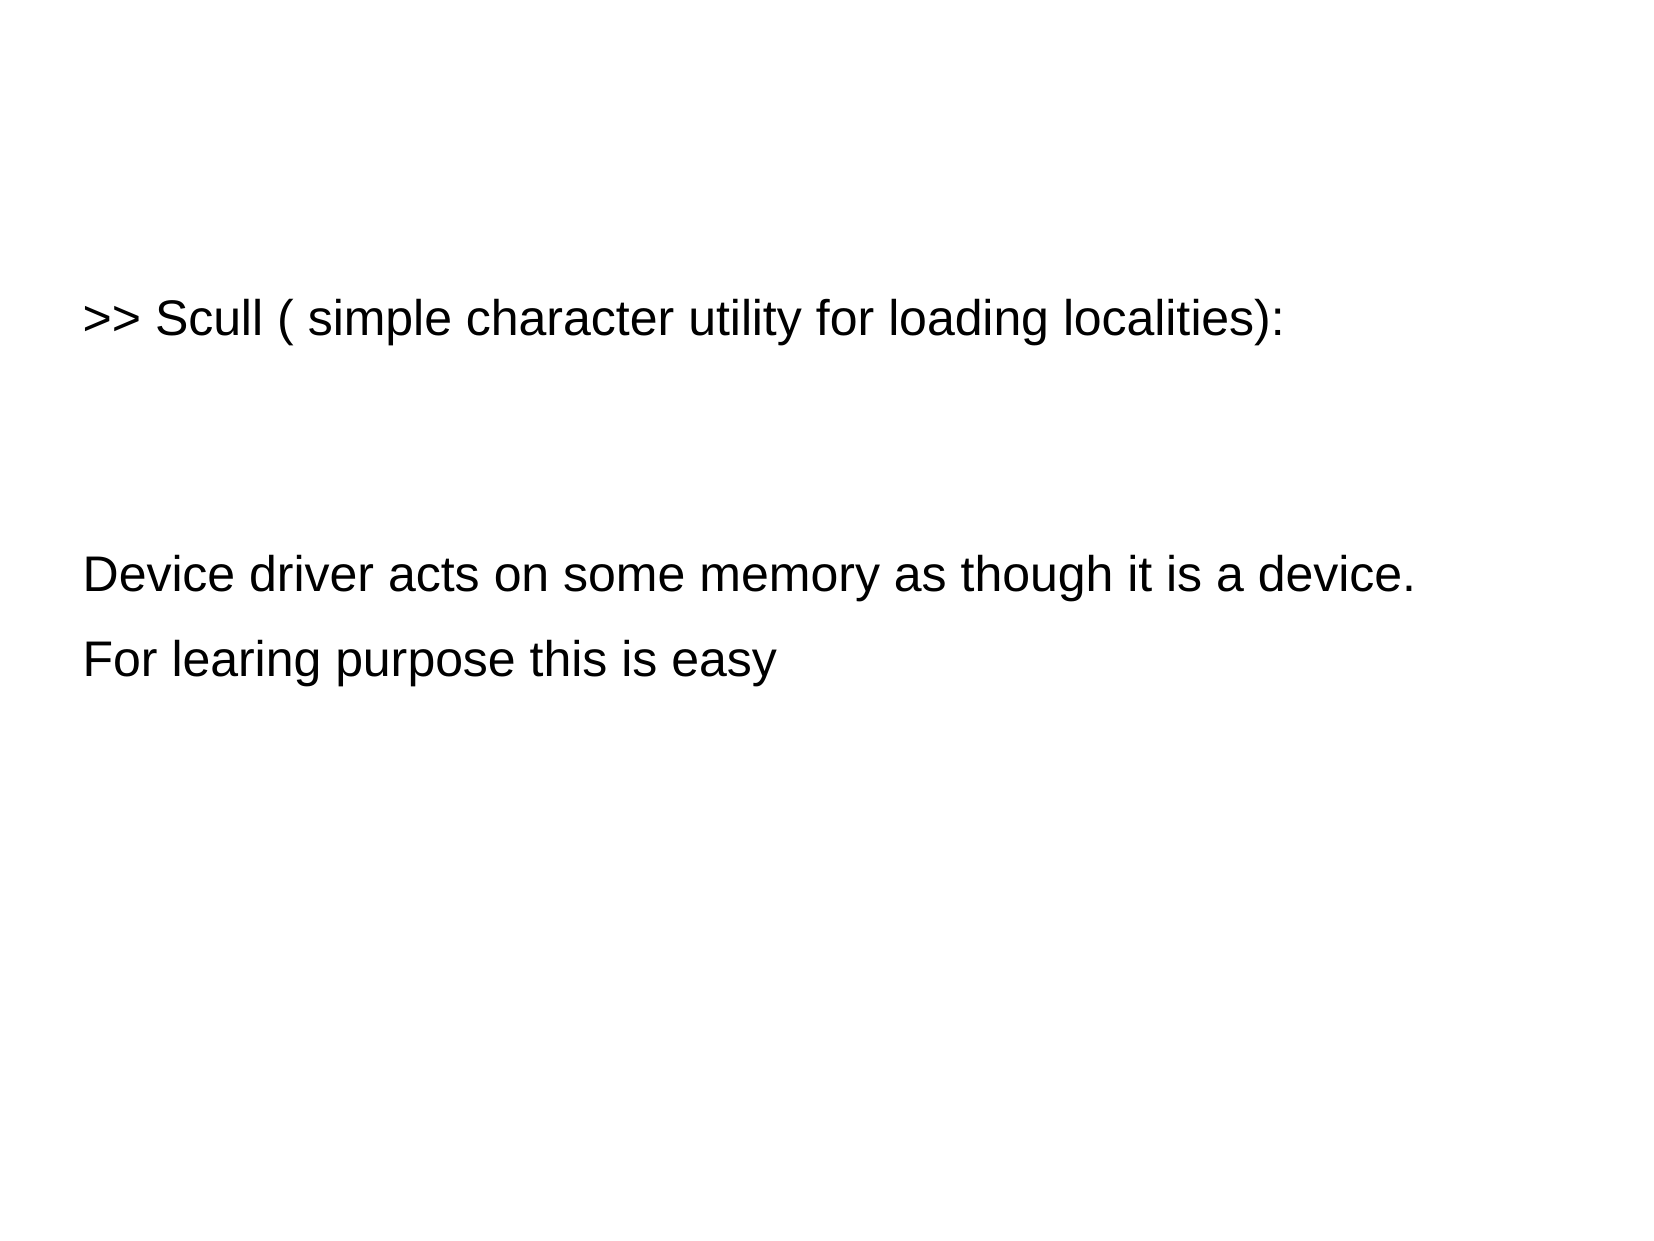

# >> Scull ( simple character utility for loading localities):
Device driver acts on some memory as though it is a device.
For learing purpose this is easy